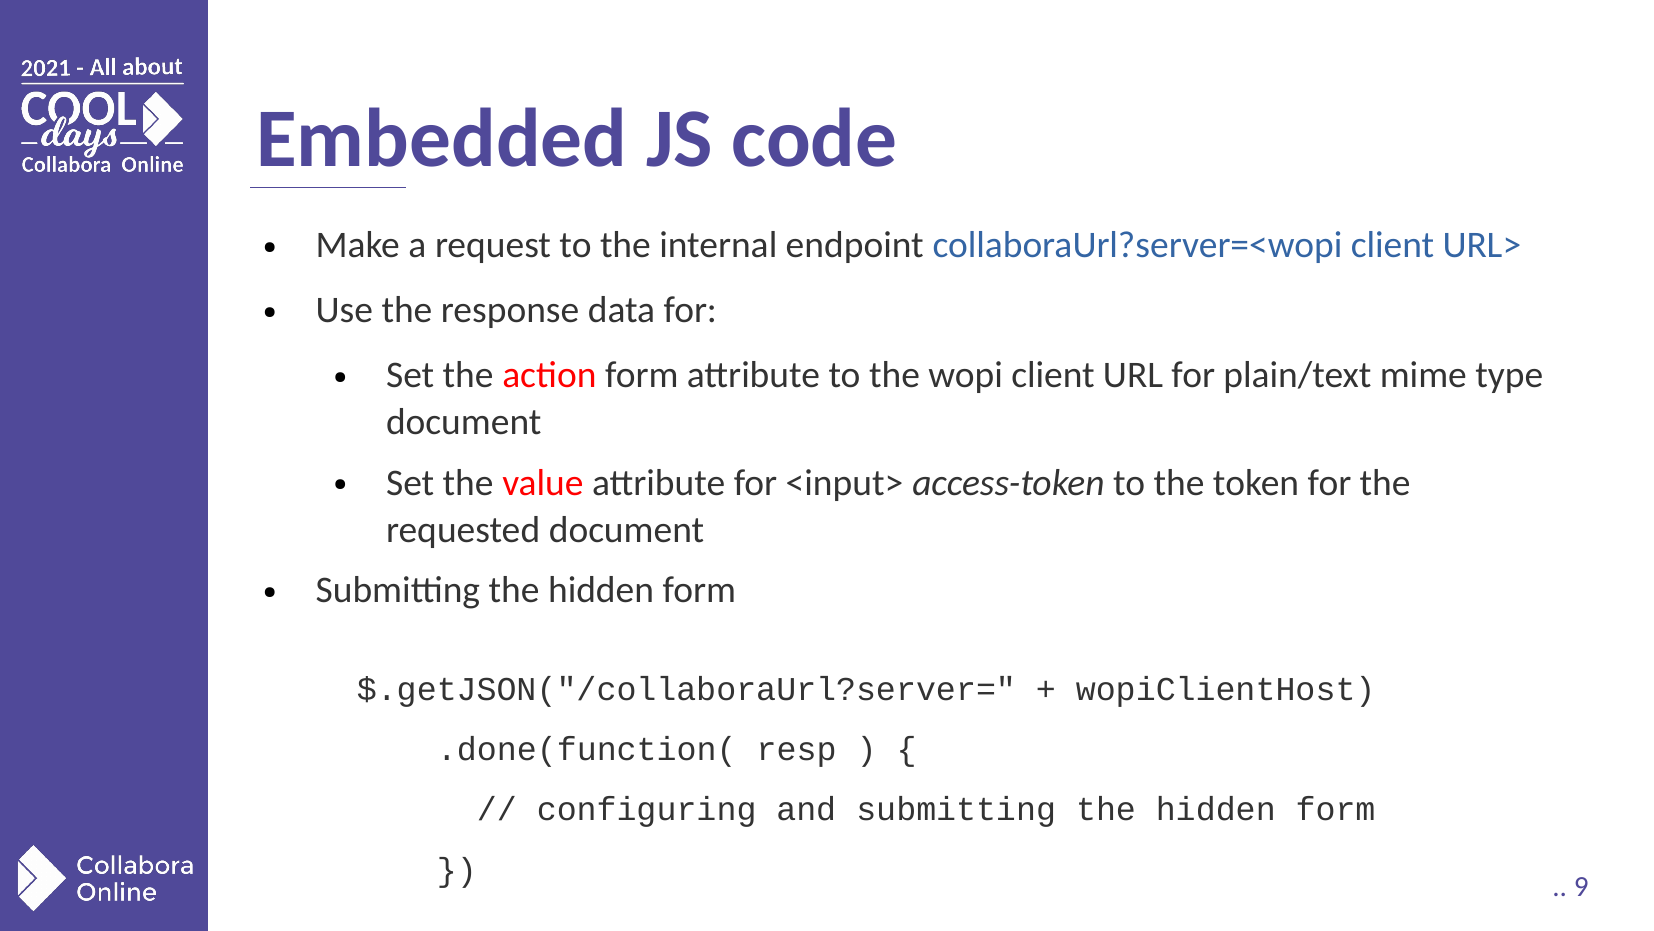

# Embedded JS code
Make a request to the internal endpoint collaboraUrl?server=<wopi client URL>
Use the response data for:
Set the action form attribute to the wopi client URL for plain/text mime type document
Set the value attribute for <input> access-token to the token for the requested document
Submitting the hidden form
$.getJSON("/collaboraUrl?server=" + wopiClientHost)
 .done(function( resp ) {
 // configuring and submitting the hidden form
 })
9